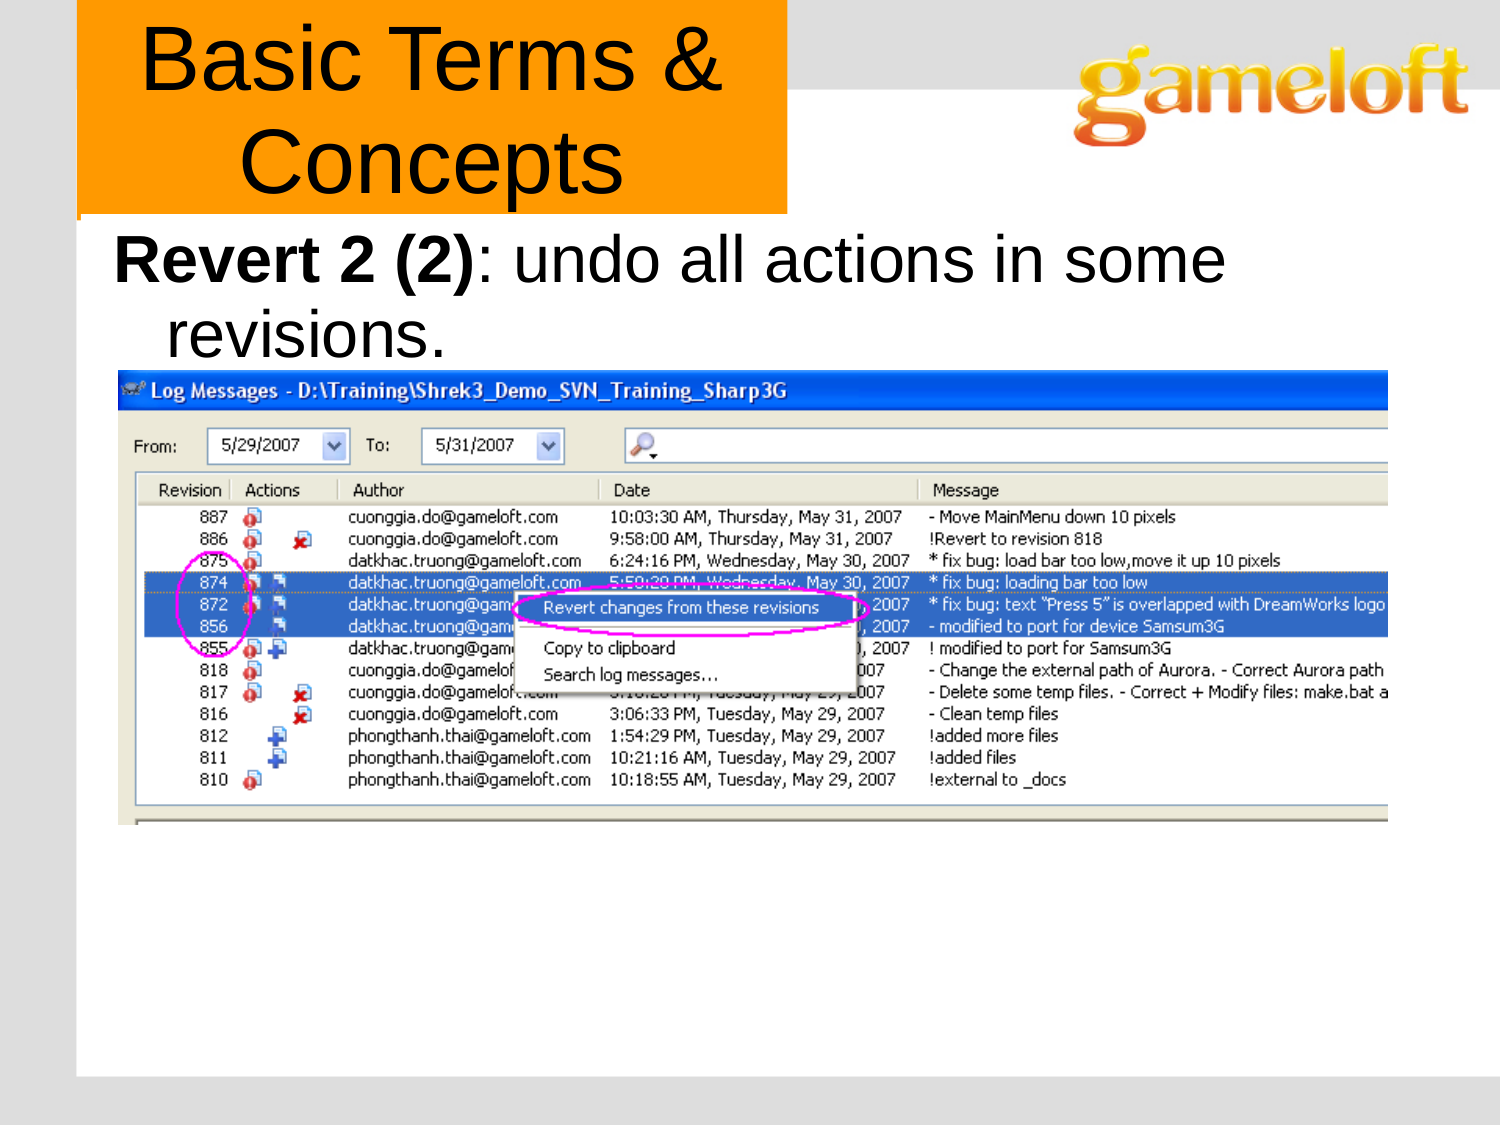

# Basic Terms & Concepts
Revert 2 (2): undo all actions in some revisions.